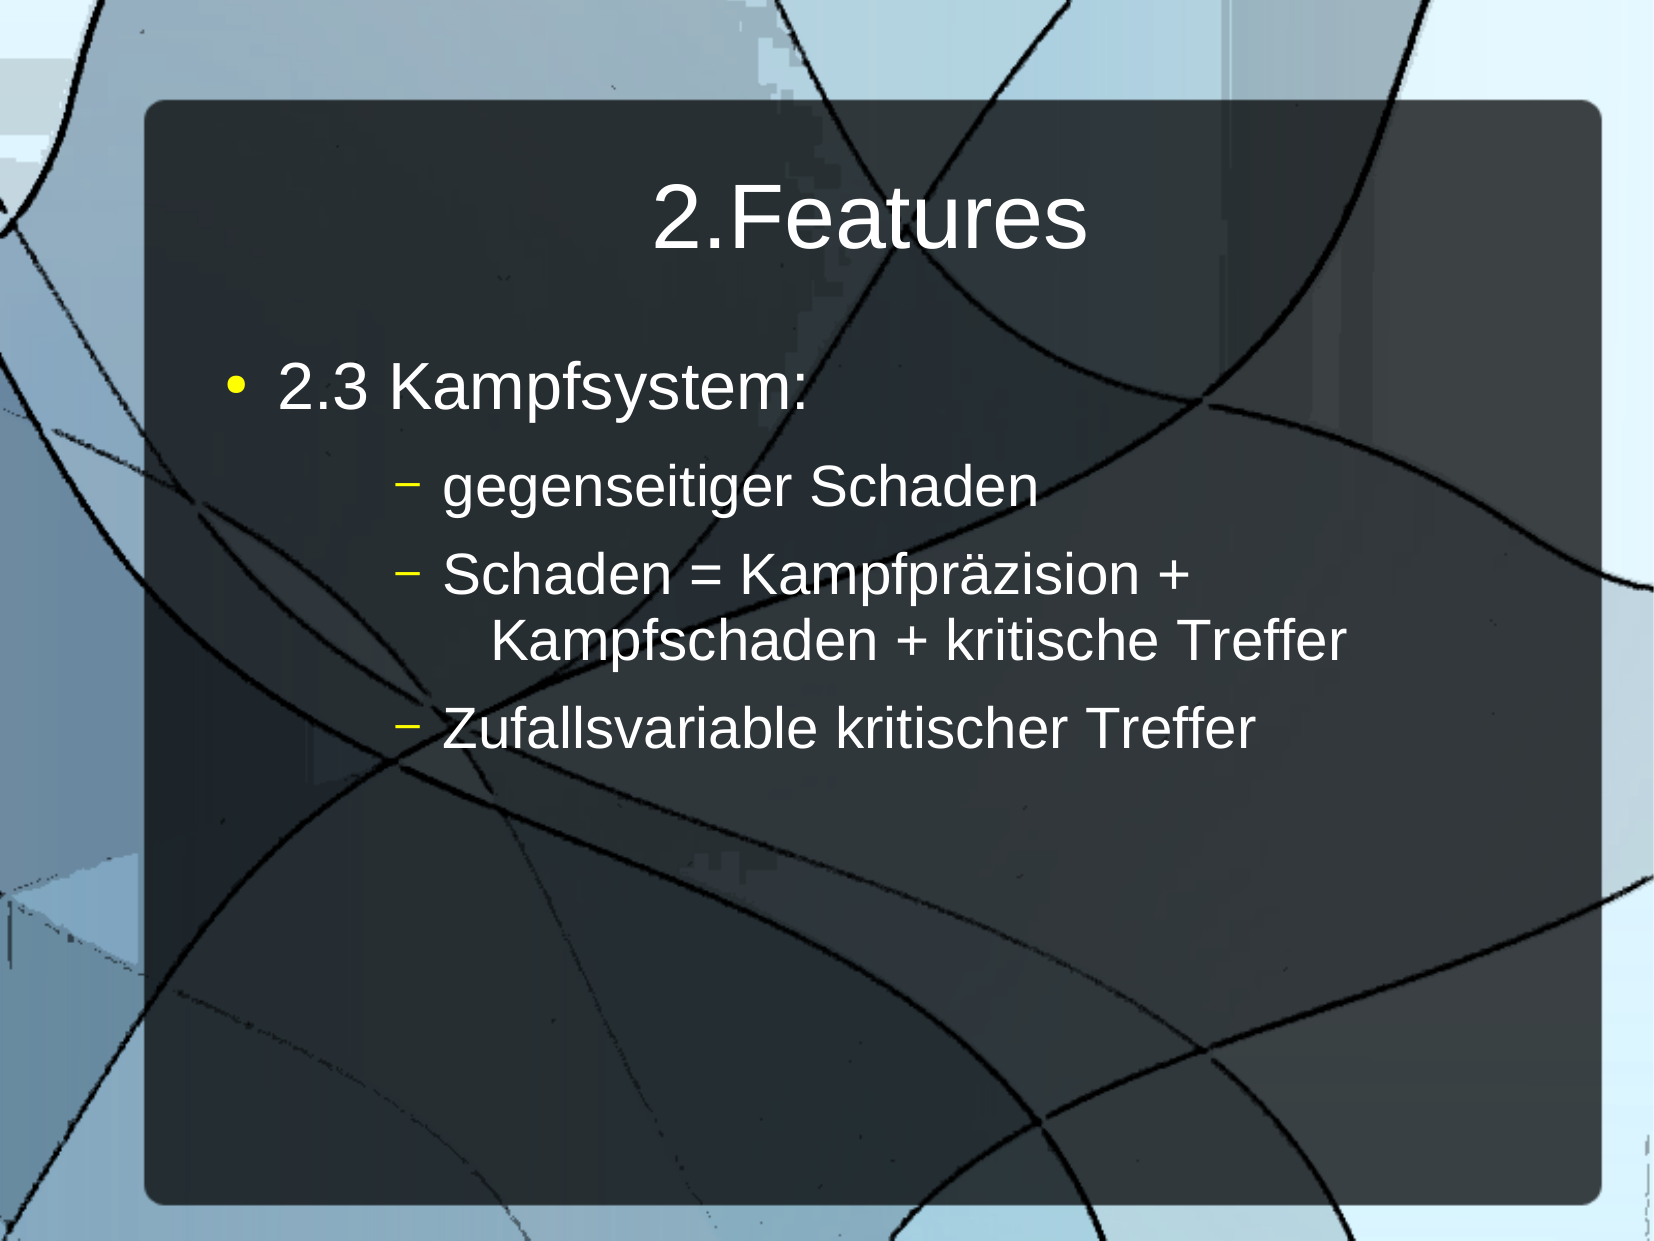

# 2.Features
2.3 Kampfsystem:
gegenseitiger Schaden
Schaden = Kampfpräzision + Kampfschaden + kritische Treffer
Zufallsvariable kritischer Treffer